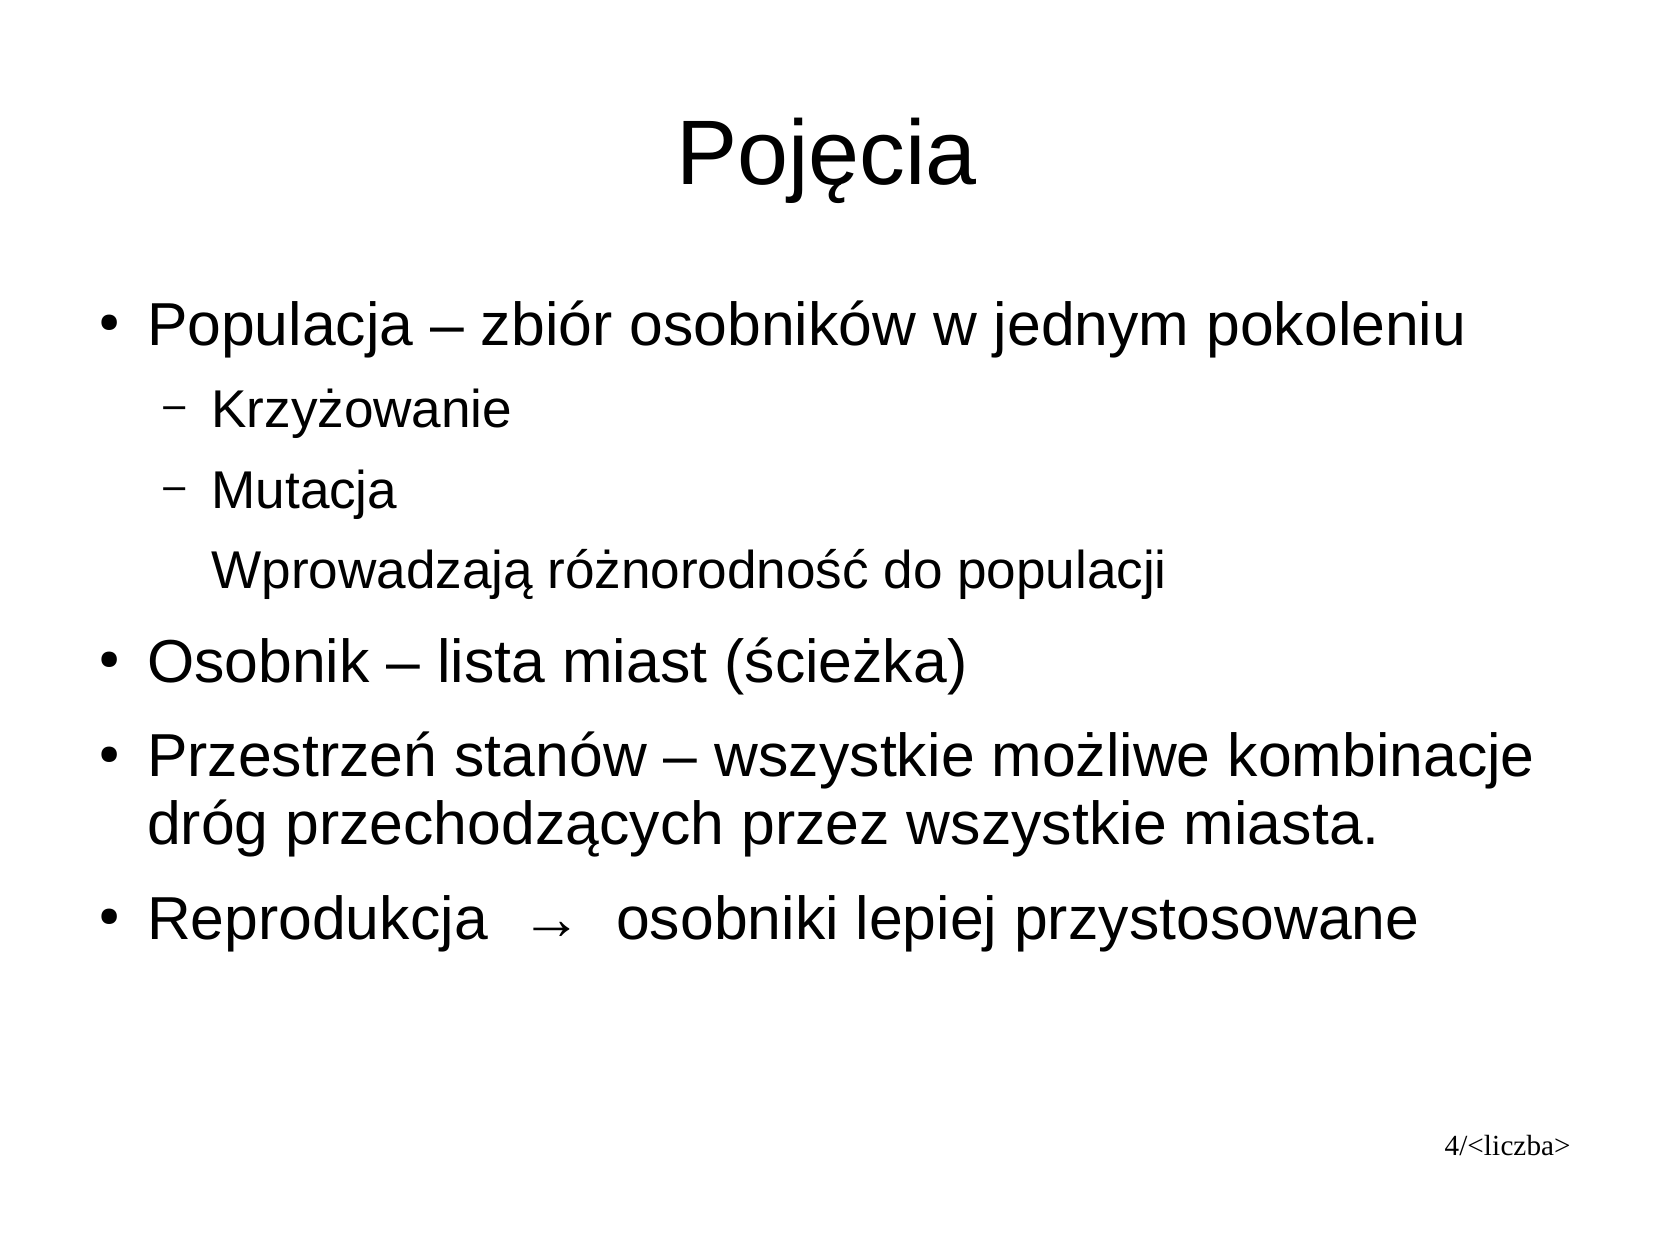

# Pojęcia
Populacja – zbiór osobników w jednym pokoleniu
Krzyżowanie
Mutacja
Wprowadzają różnorodność do populacji
Osobnik – lista miast (ścieżka)
Przestrzeń stanów – wszystkie możliwe kombinacje dróg przechodzących przez wszystkie miasta.
Reprodukcja → osobniki lepiej przystosowane
4